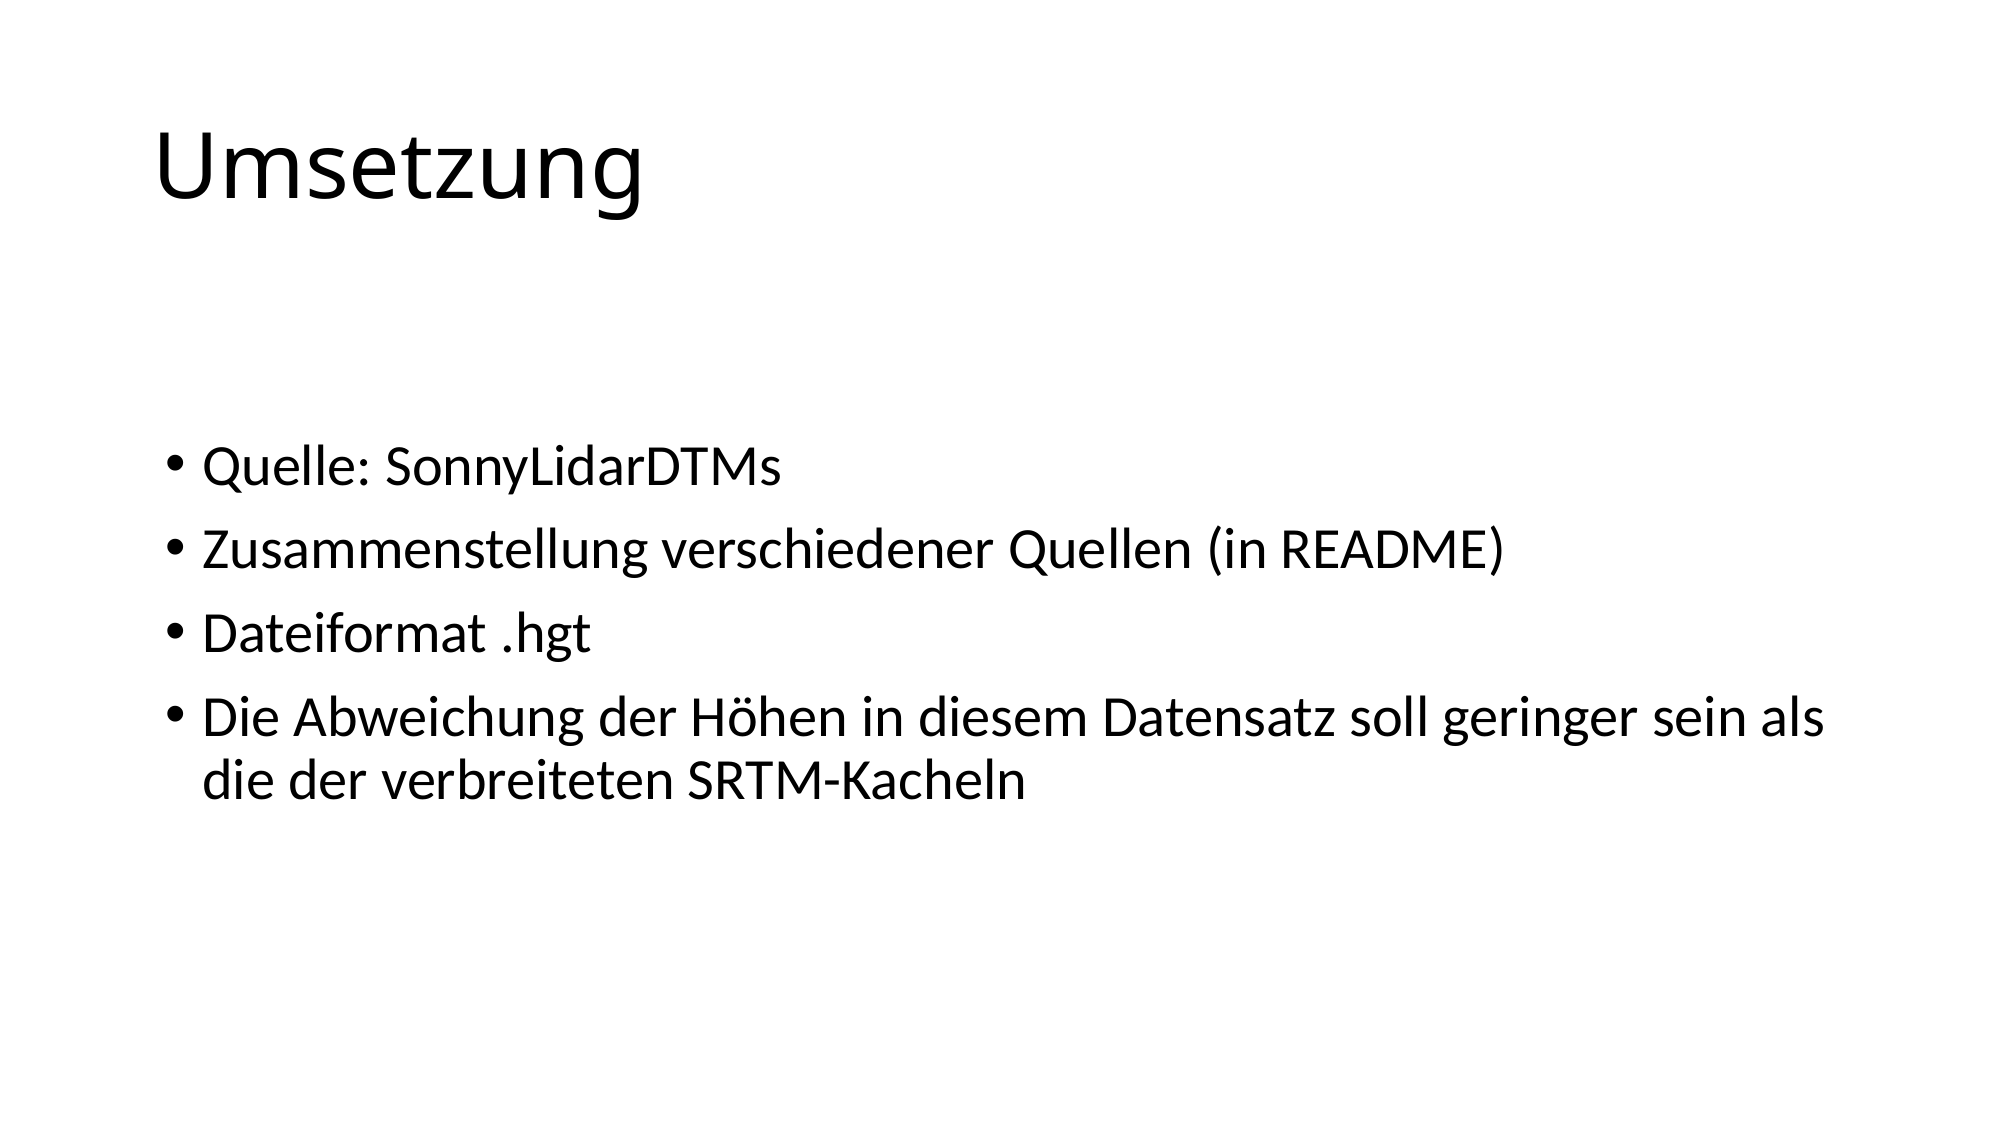

# Umsetzung
Quelle: SonnyLidarDTMs
Zusammenstellung verschiedener Quellen (in README)
Dateiformat .hgt
Die Abweichung der Höhen in diesem Datensatz soll geringer sein als die der verbreiteten SRTM-Kacheln